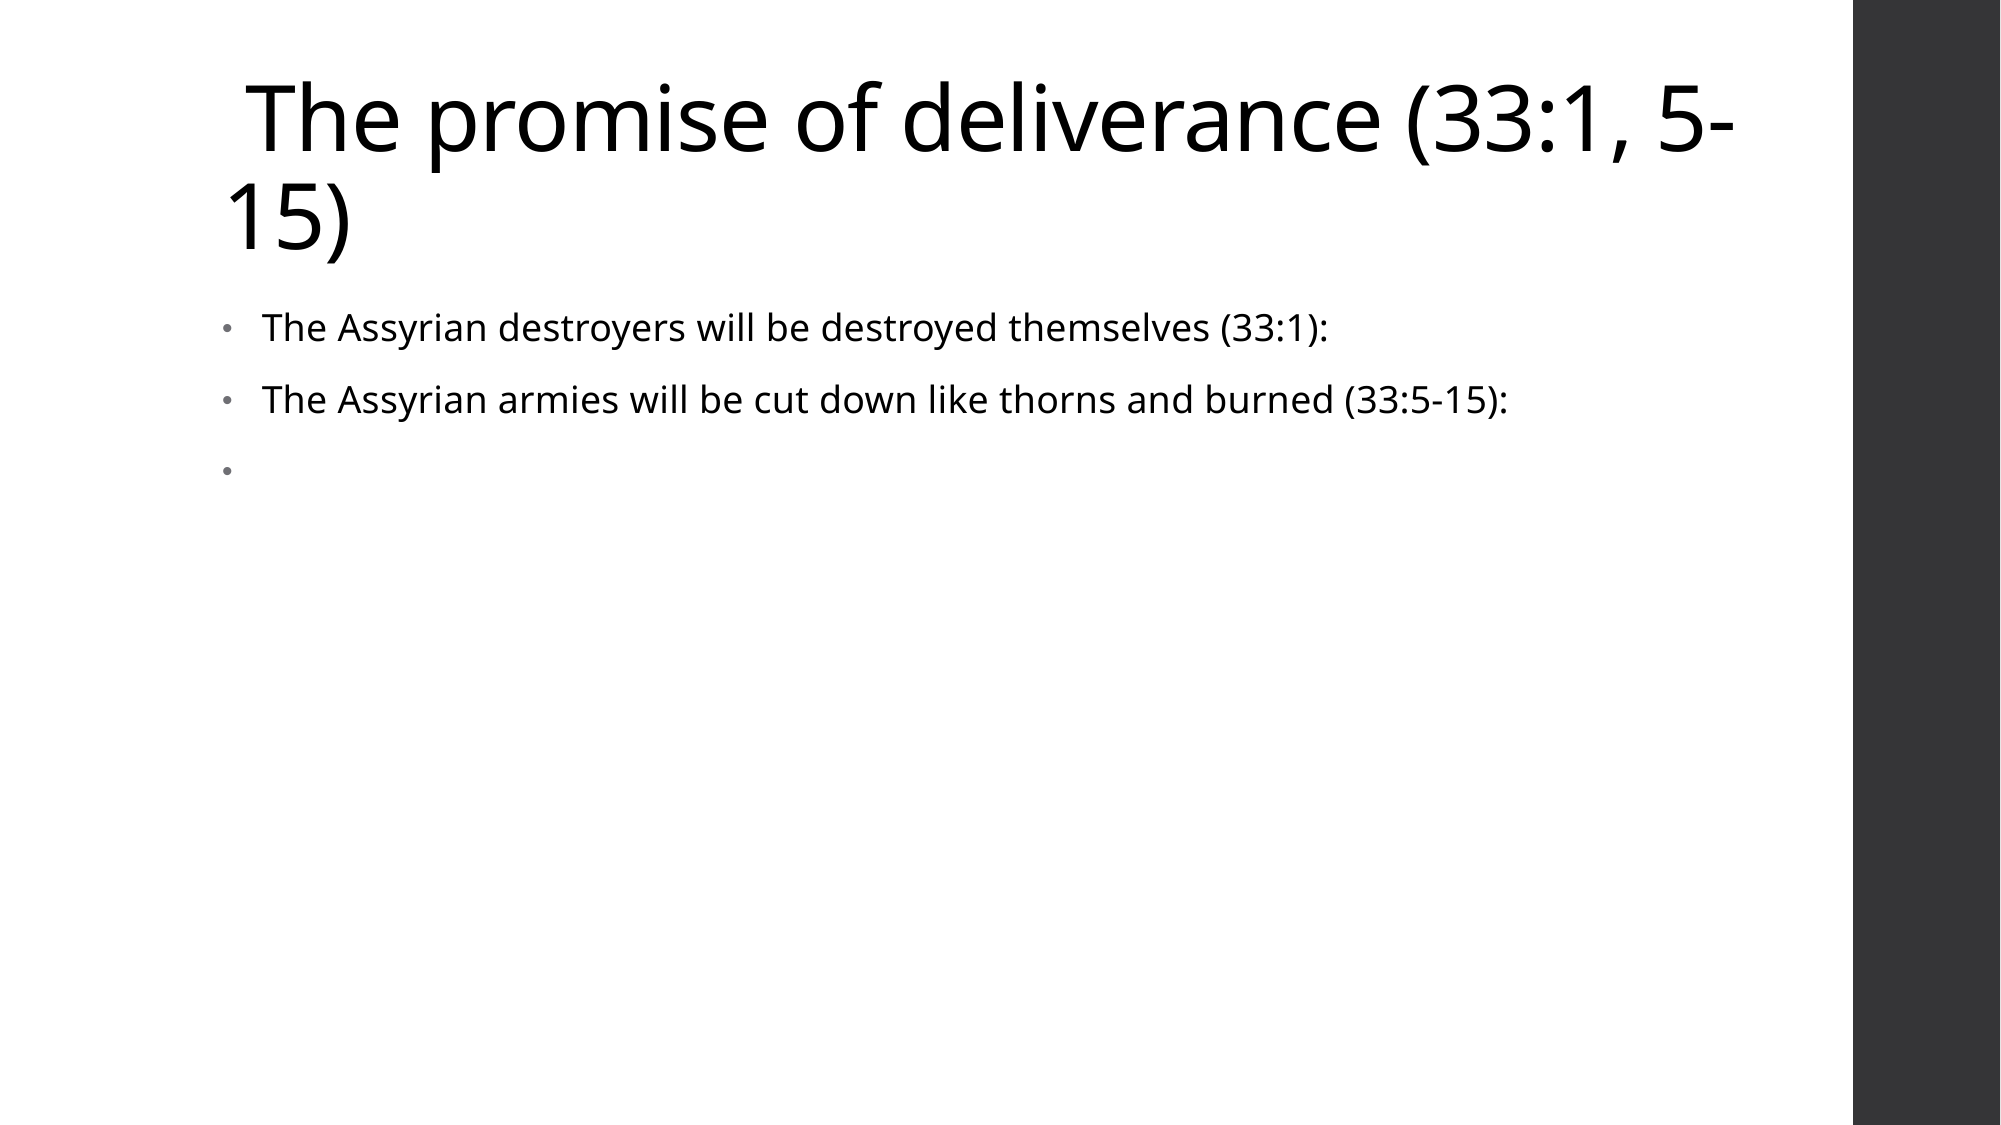

# The promise of deliverance (33:1, 5-15)
 The Assyrian destroyers will be destroyed themselves (33:1):
 The Assyrian armies will be cut down like thorns and burned (33:5-15):